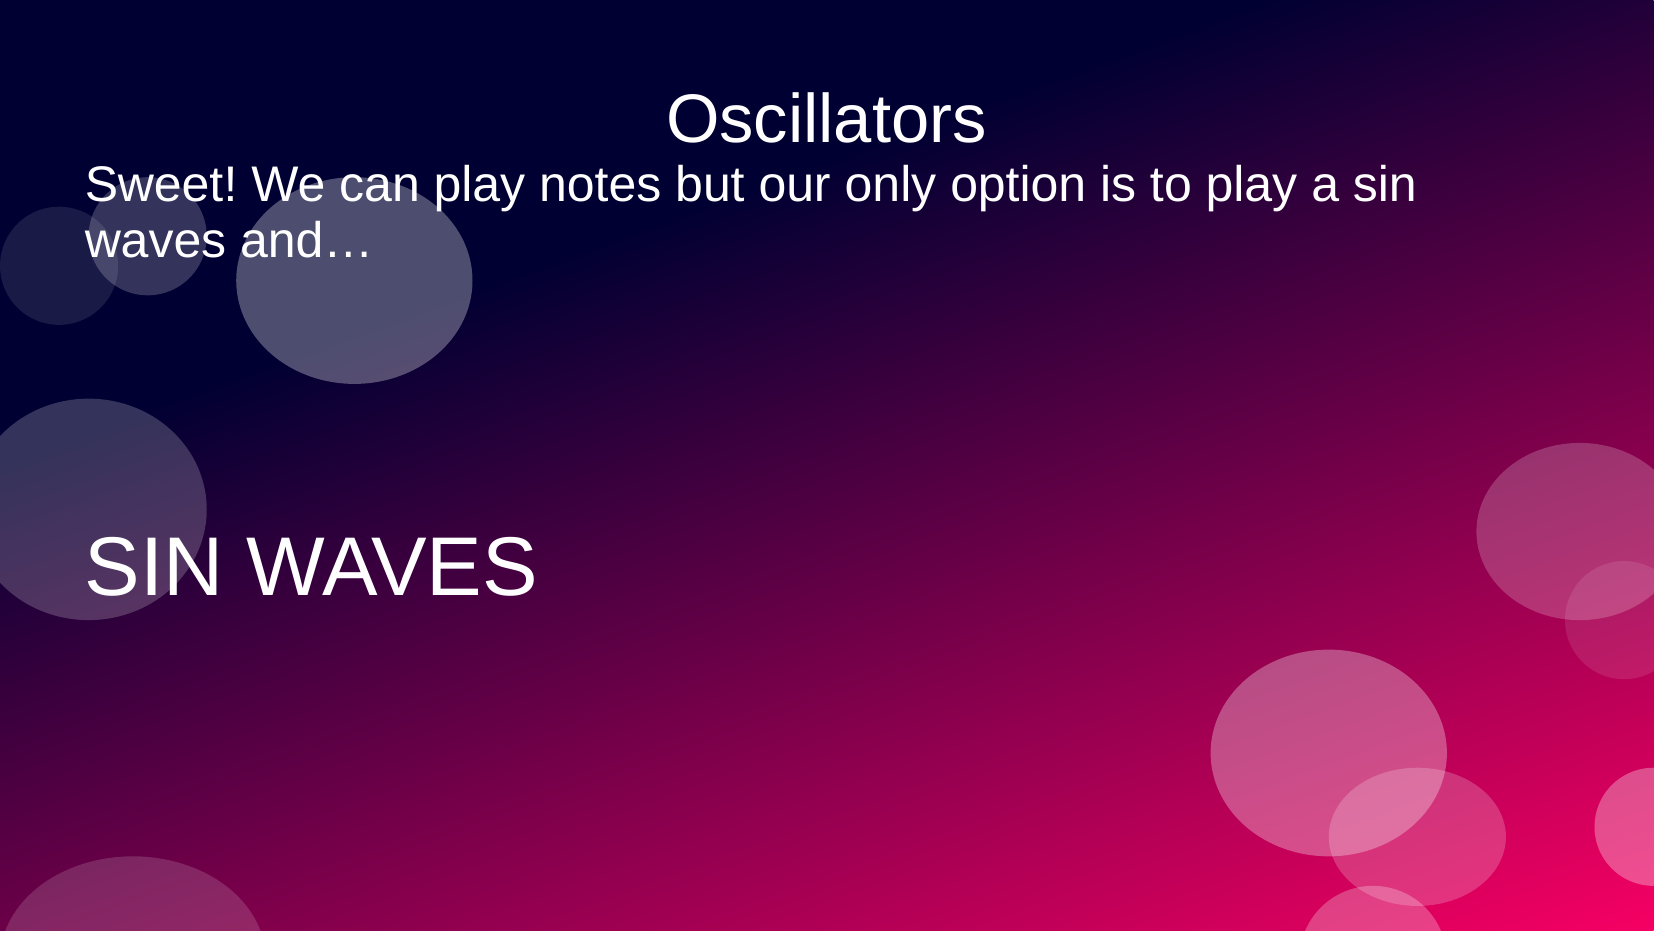

# Oscillators
Sweet! We can play notes but our only option is to play a sin waves and…
SIN WAVES